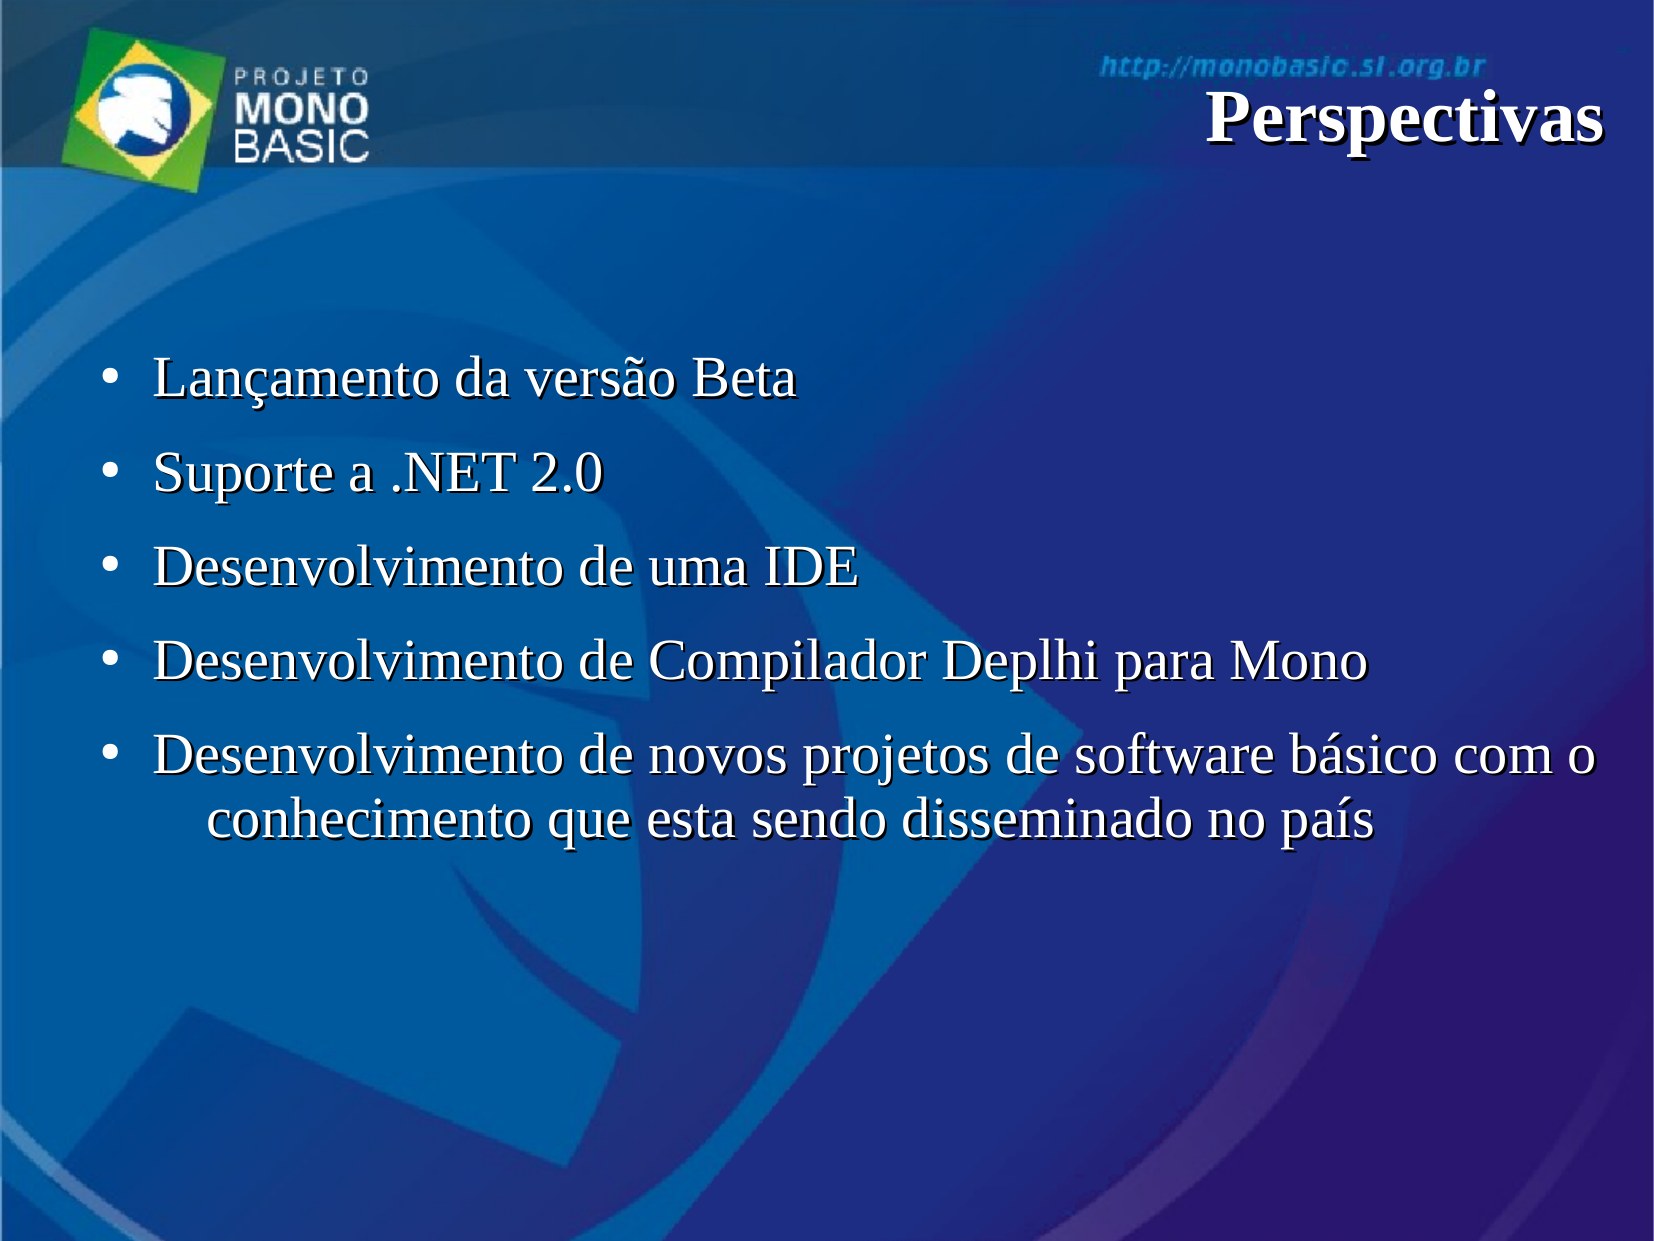

Perspectivas
# Lançamento da versão Beta
Suporte a .NET 2.0
Desenvolvimento de uma IDE
Desenvolvimento de Compilador Deplhi para Mono
Desenvolvimento de novos projetos de software básico com o conhecimento que esta sendo disseminado no país